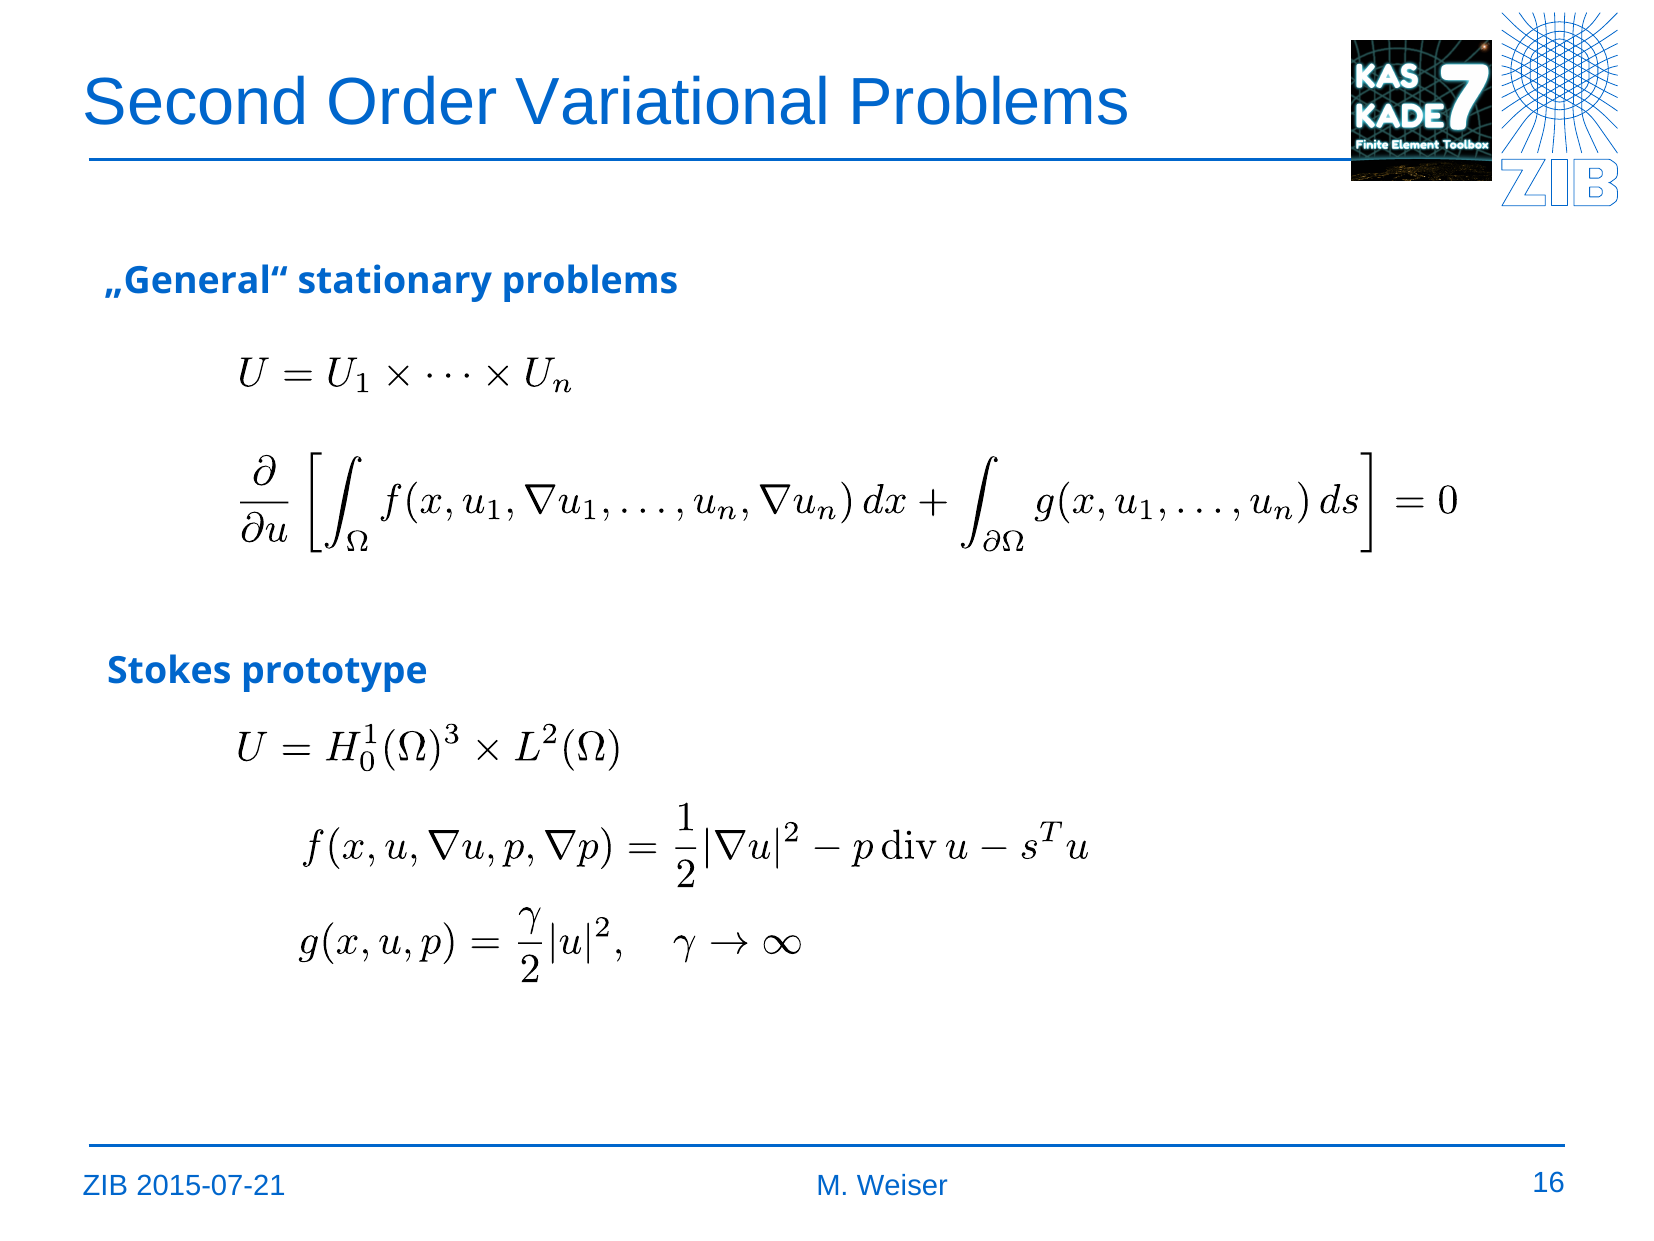

# Second Order Variational Problems
„General“ stationary problems
Stokes prototype
16
ZIB 2015-07-21
M. Weiser